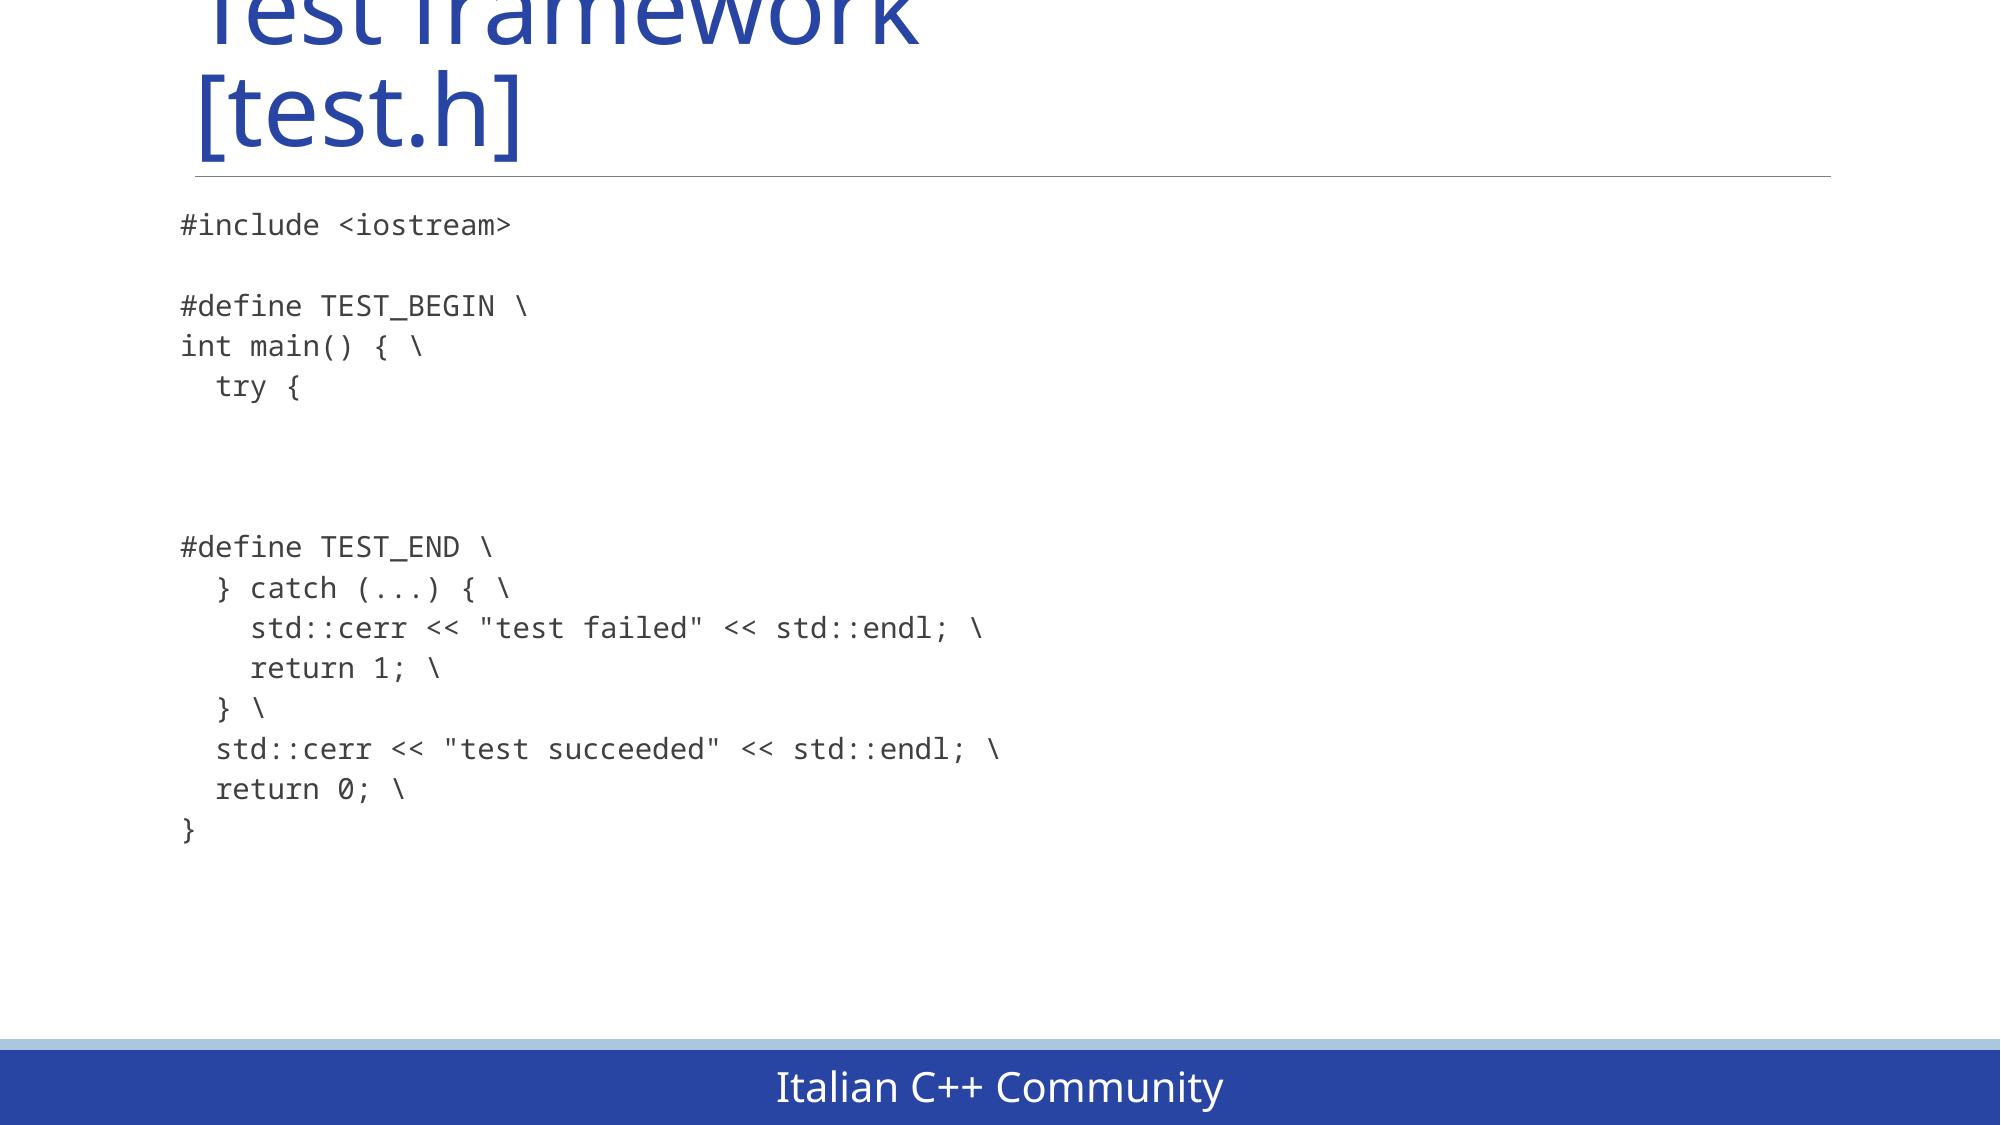

# Test framework [test.h]
#include <iostream>
#define TEST_BEGIN \
int main() { \
 try {
#define TEST_END \
 } catch (...) { \
 std::cerr << "test failed" << std::endl; \
 return 1; \
 } \
 std::cerr << "test succeeded" << std::endl; \
 return 0; \
}